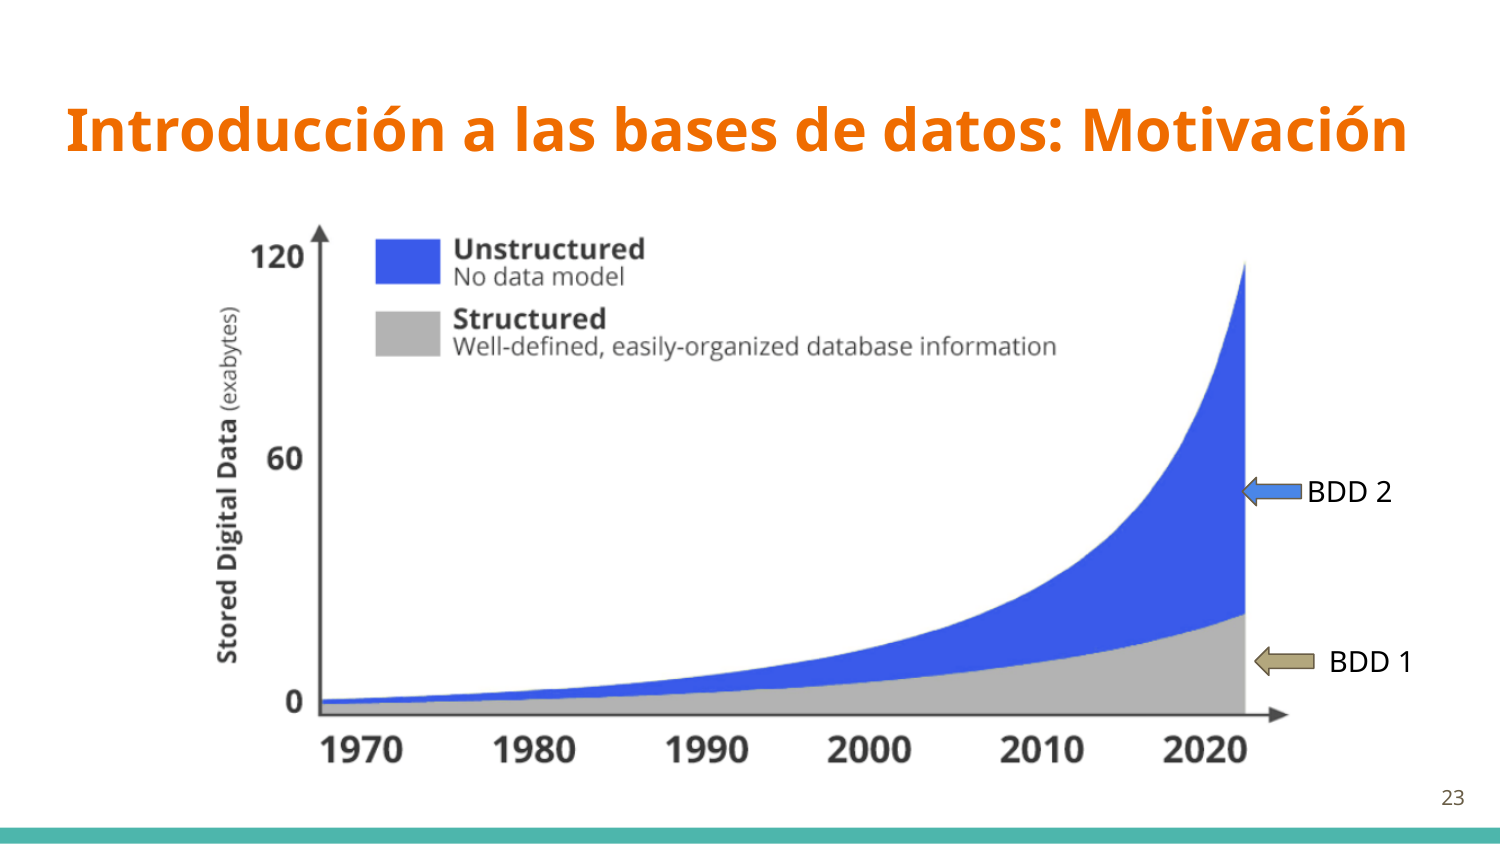

# Introducción a las bases de datos: Motivación
BDD 2
BDD 1